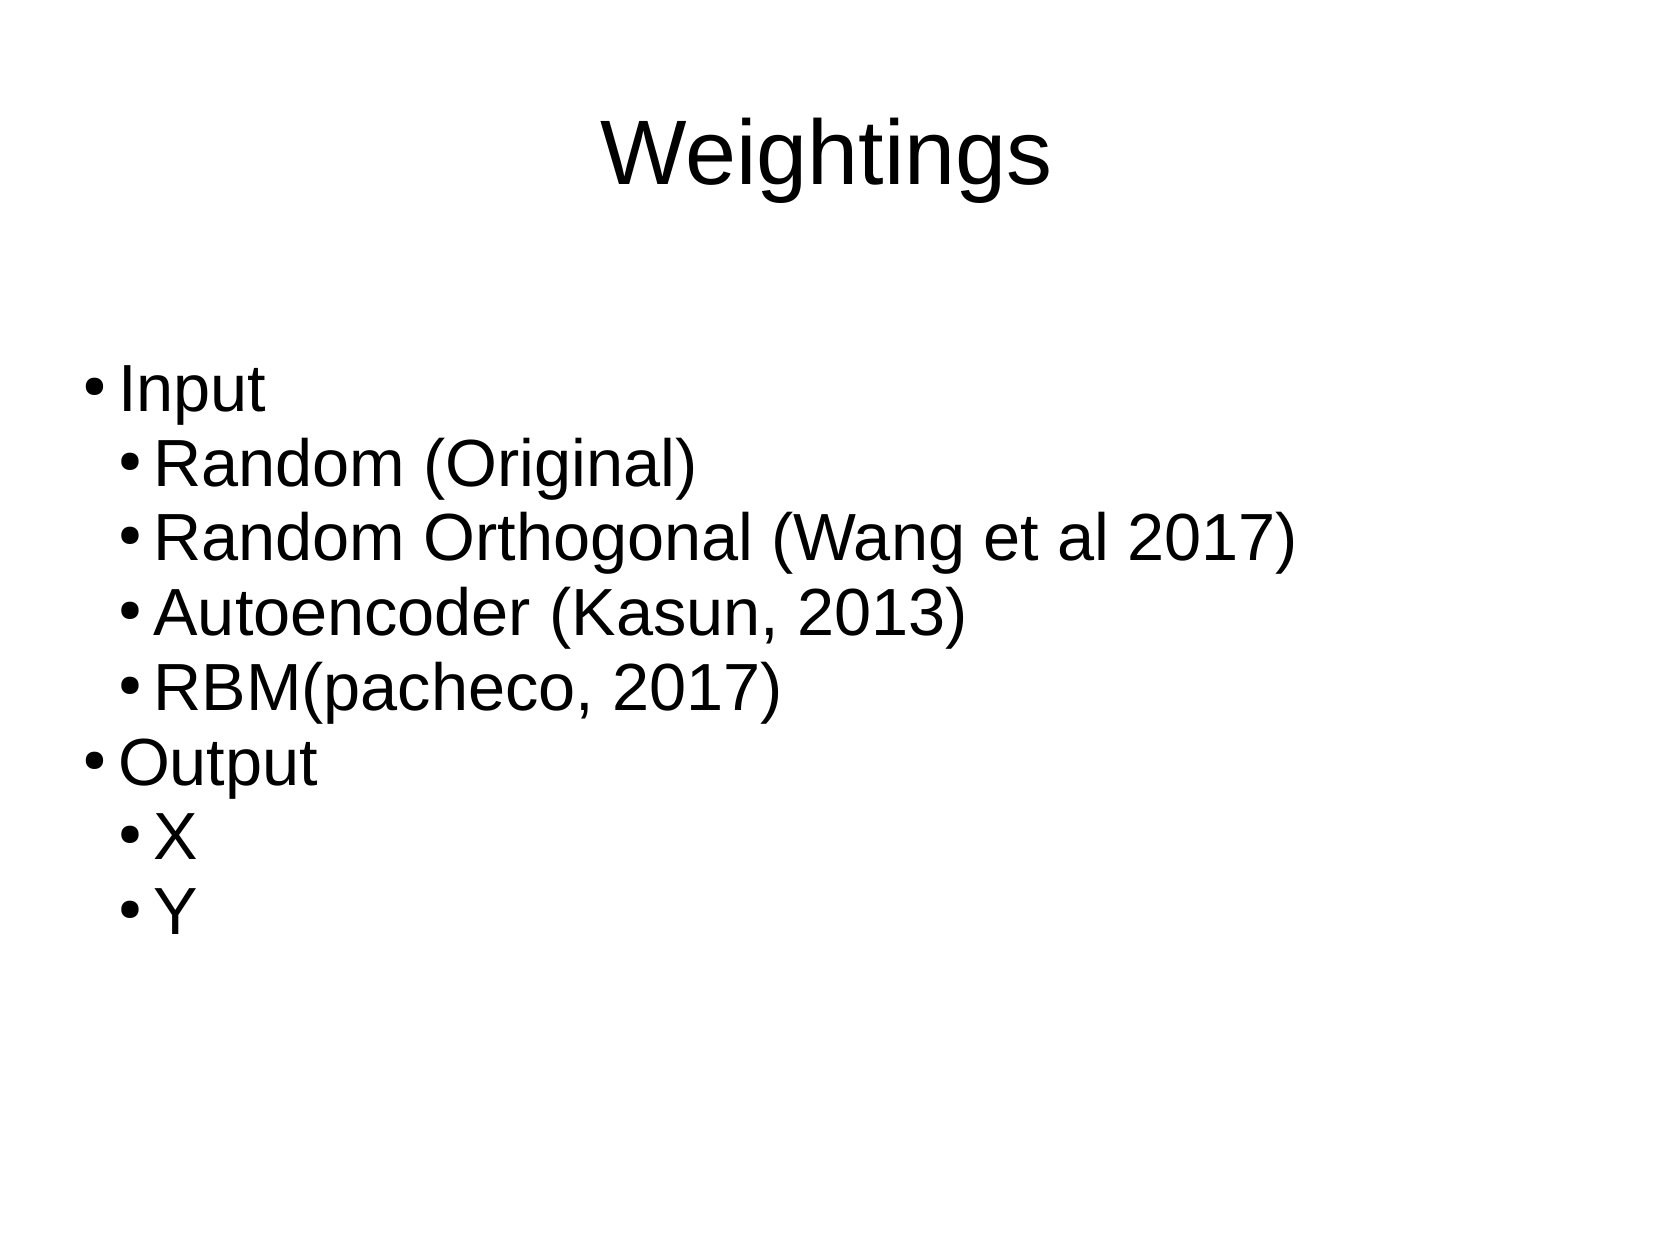

# Weightings
Input
Random (Original)
Random Orthogonal (Wang et al 2017)
Autoencoder (Kasun, 2013)
RBM(pacheco, 2017)
Output
X
Y